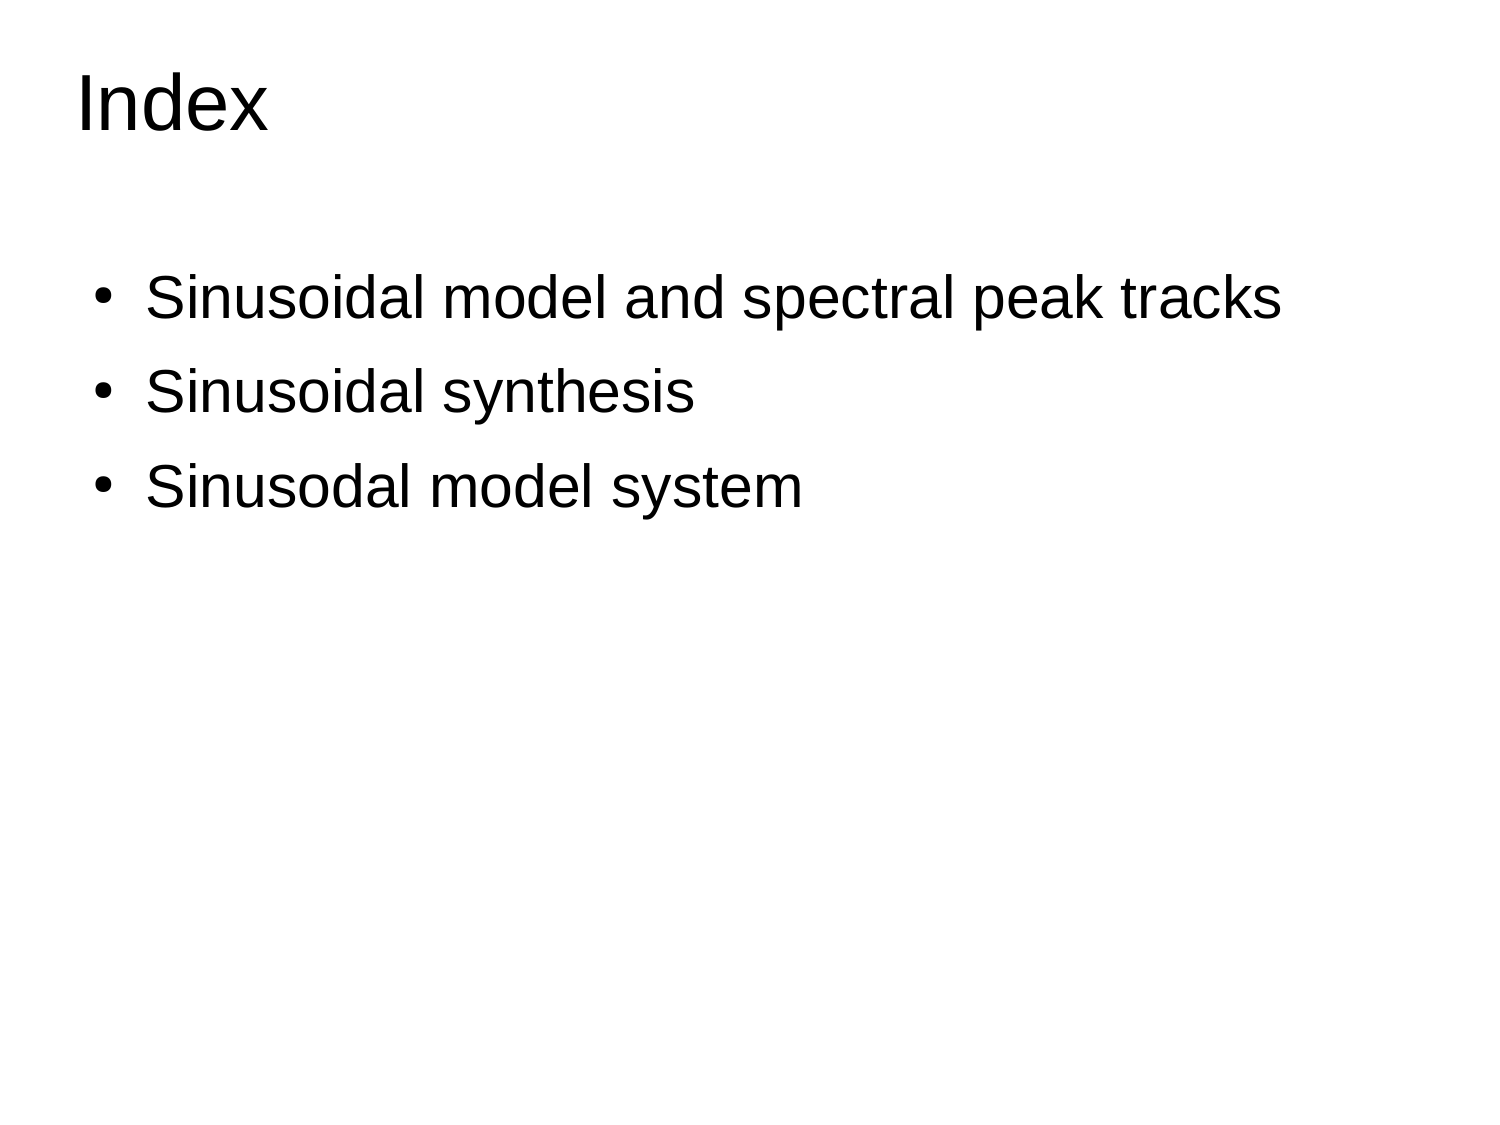

# Index
Sinusoidal model and spectral peak tracks
Sinusoidal synthesis
Sinusodal model system